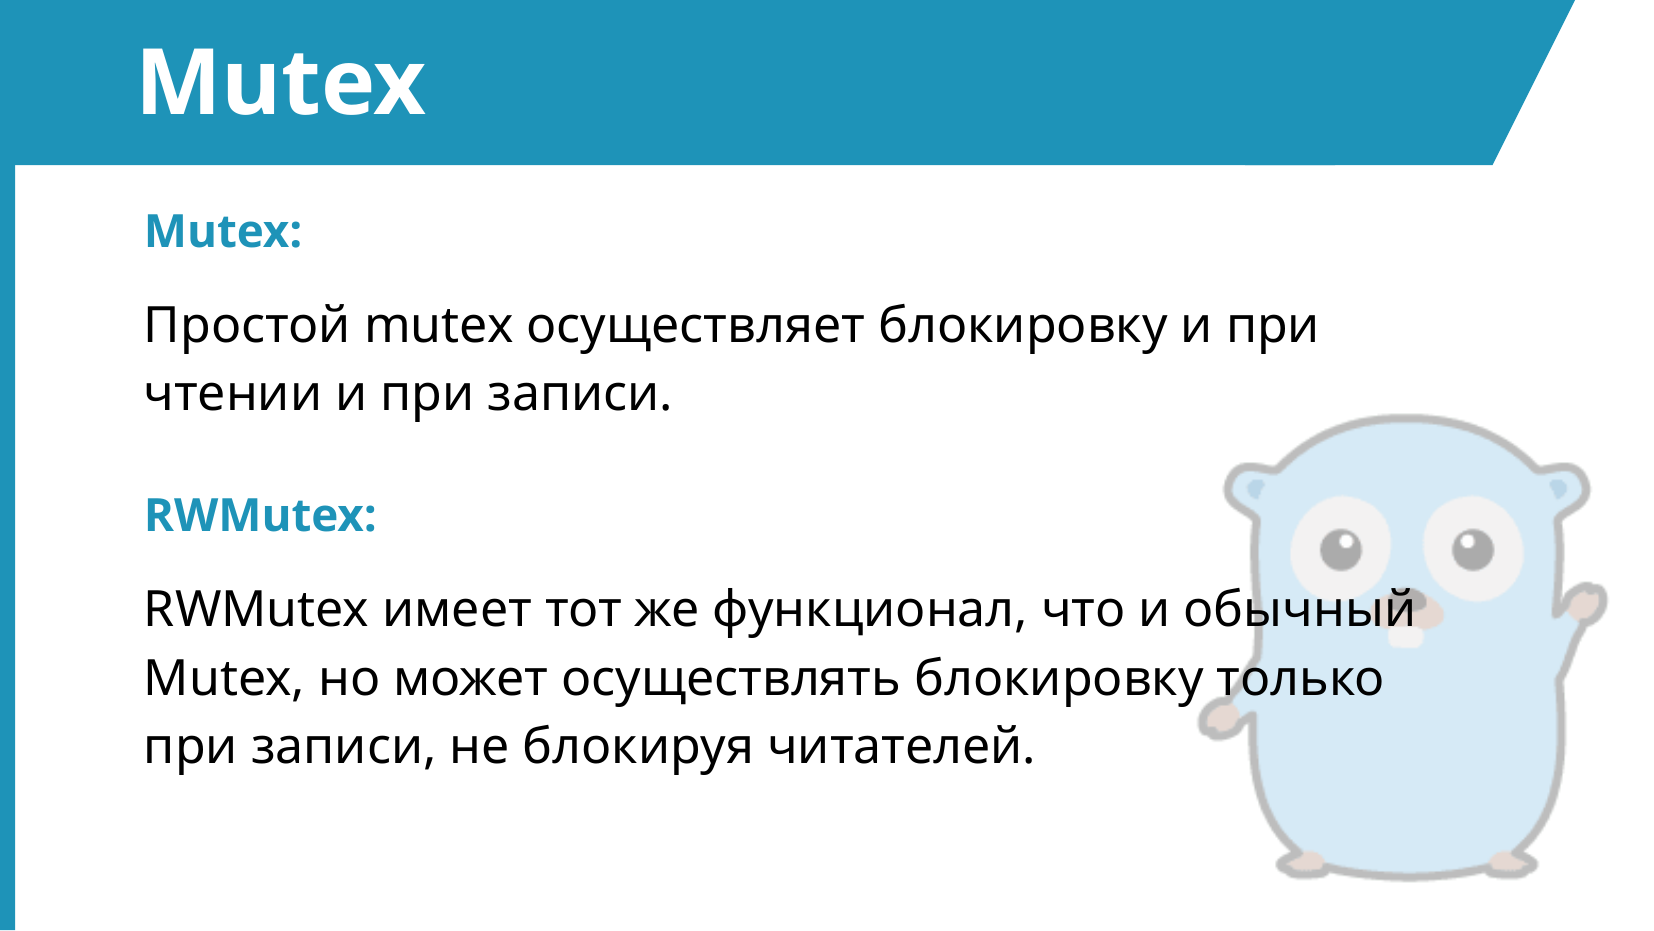

# Mutex
Mutex:
Простой mutex осуществляет блокировку и при чтении и при записи.
RWMutex:
RWMutex имеет тот же функционал, что и обычный Mutex, но может осуществлять блокировку только при записи, не блокируя читателей.